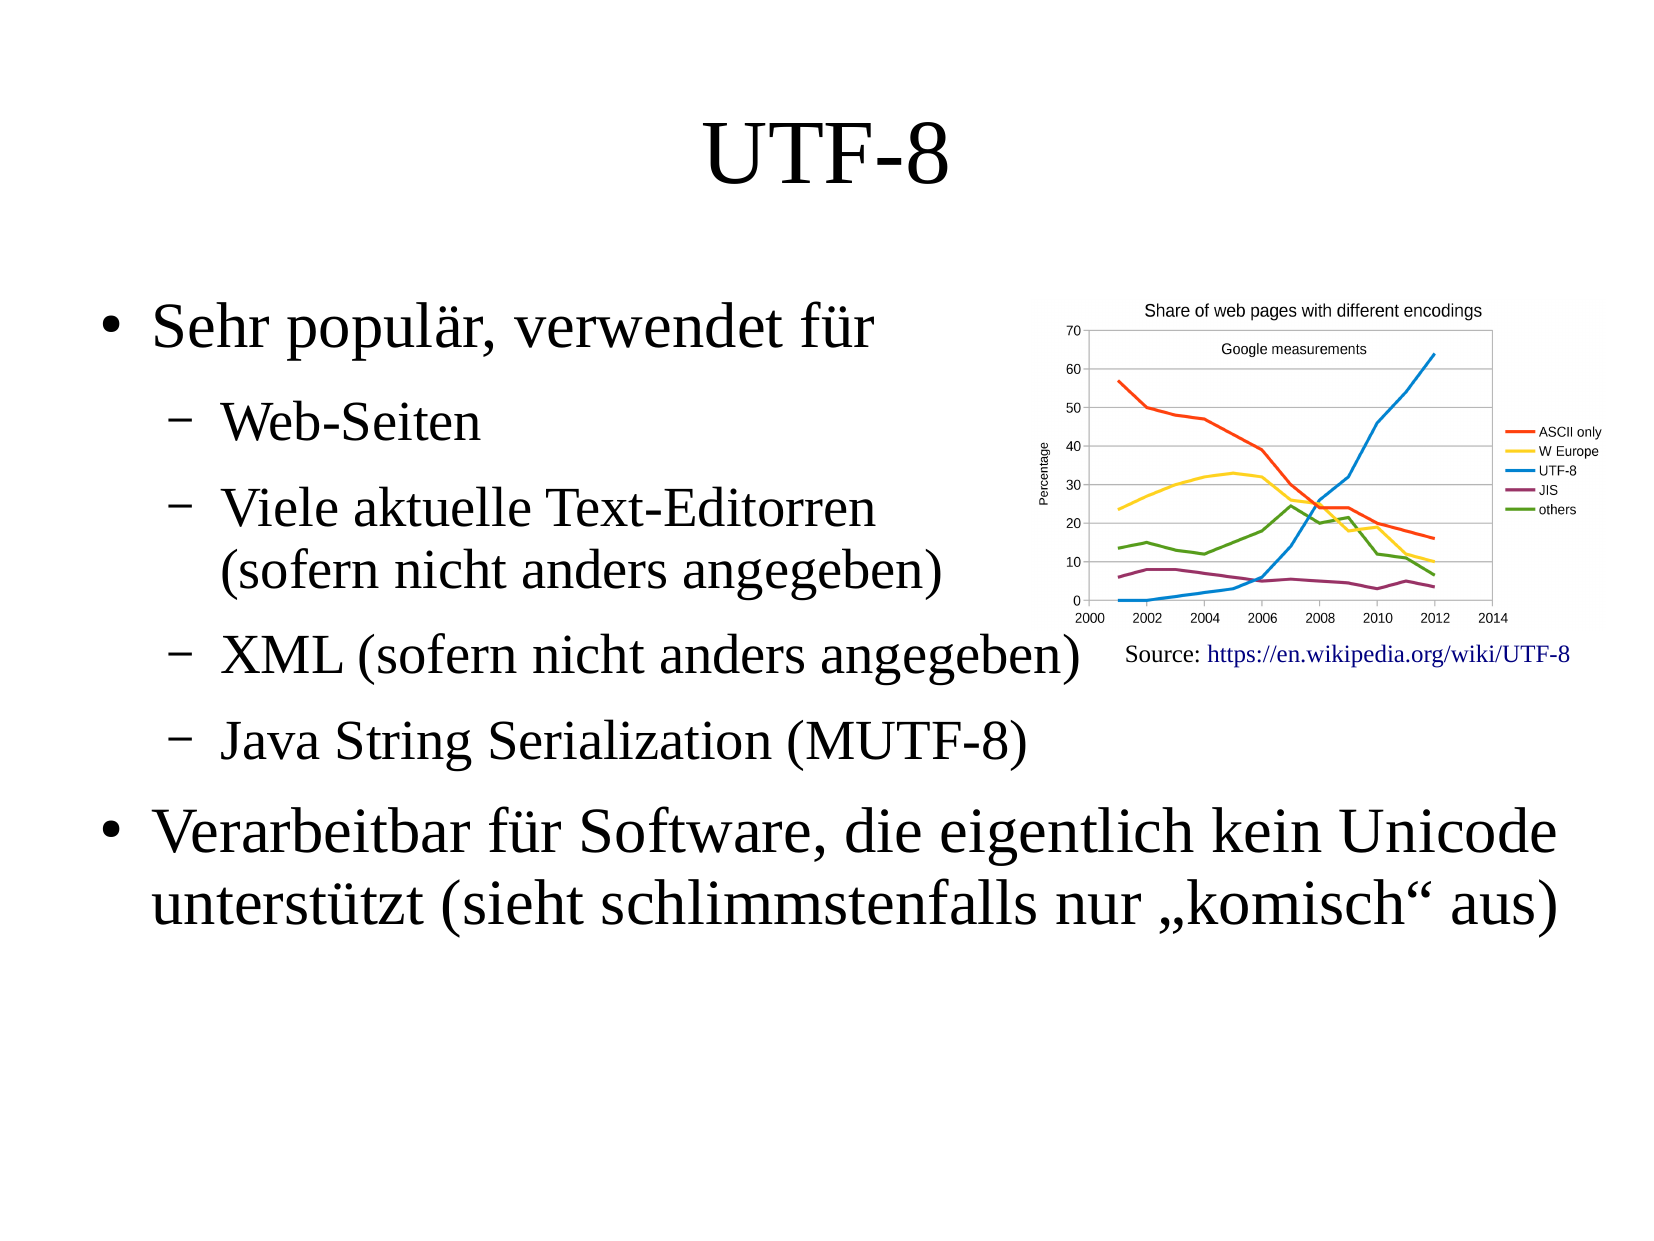

# UTF-8
Sehr populär, verwendet für
Web-Seiten
Viele aktuelle Text-Editorren
(sofern nicht anders angegeben)
XML (sofern nicht anders angegeben)
Java String Serialization (MUTF-8)
Verarbeitbar für Software, die eigentlich kein Unicode unterstützt (sieht schlimmstenfalls nur „komisch“ aus)
Source: https://en.wikipedia.org/wiki/UTF-8